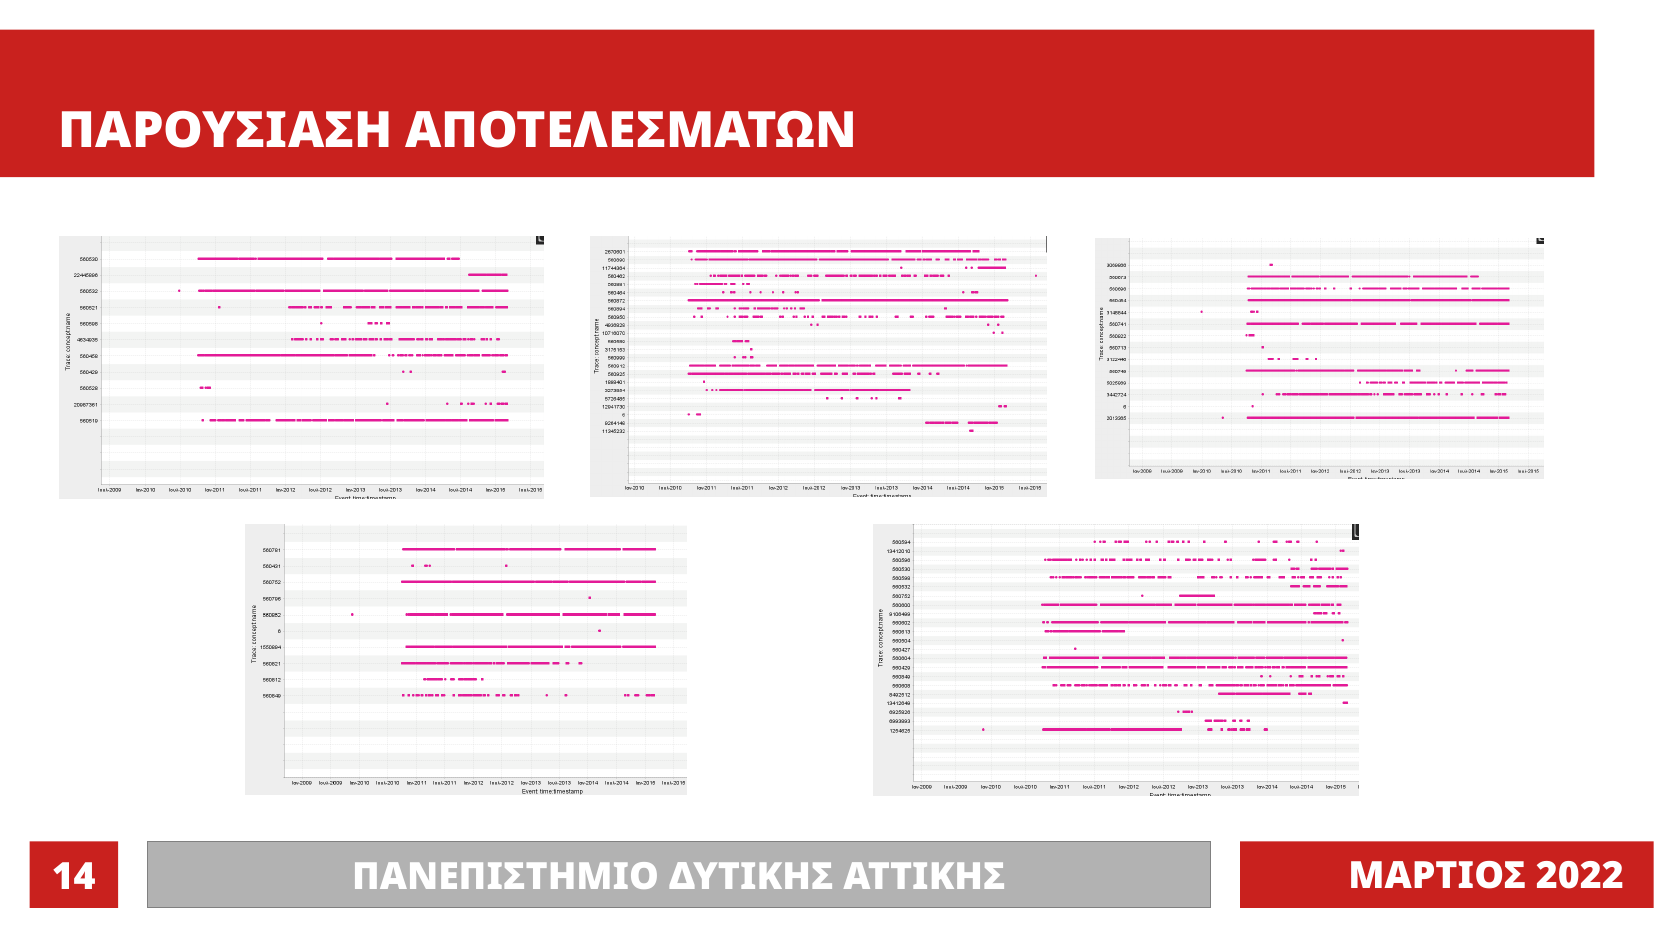

# ΠΑΡΟΥΣΙΑΣΗ ΑΠΟΤΕΛΕΣΜΑΤΩΝ
14
ΠΑΝΕΠΙΣΤΗΜΙΟ ΔΥΤΙΚΗΣ ΑΤΤΙΚΗΣ
ΜΑΡΤΙΟΣ 2022